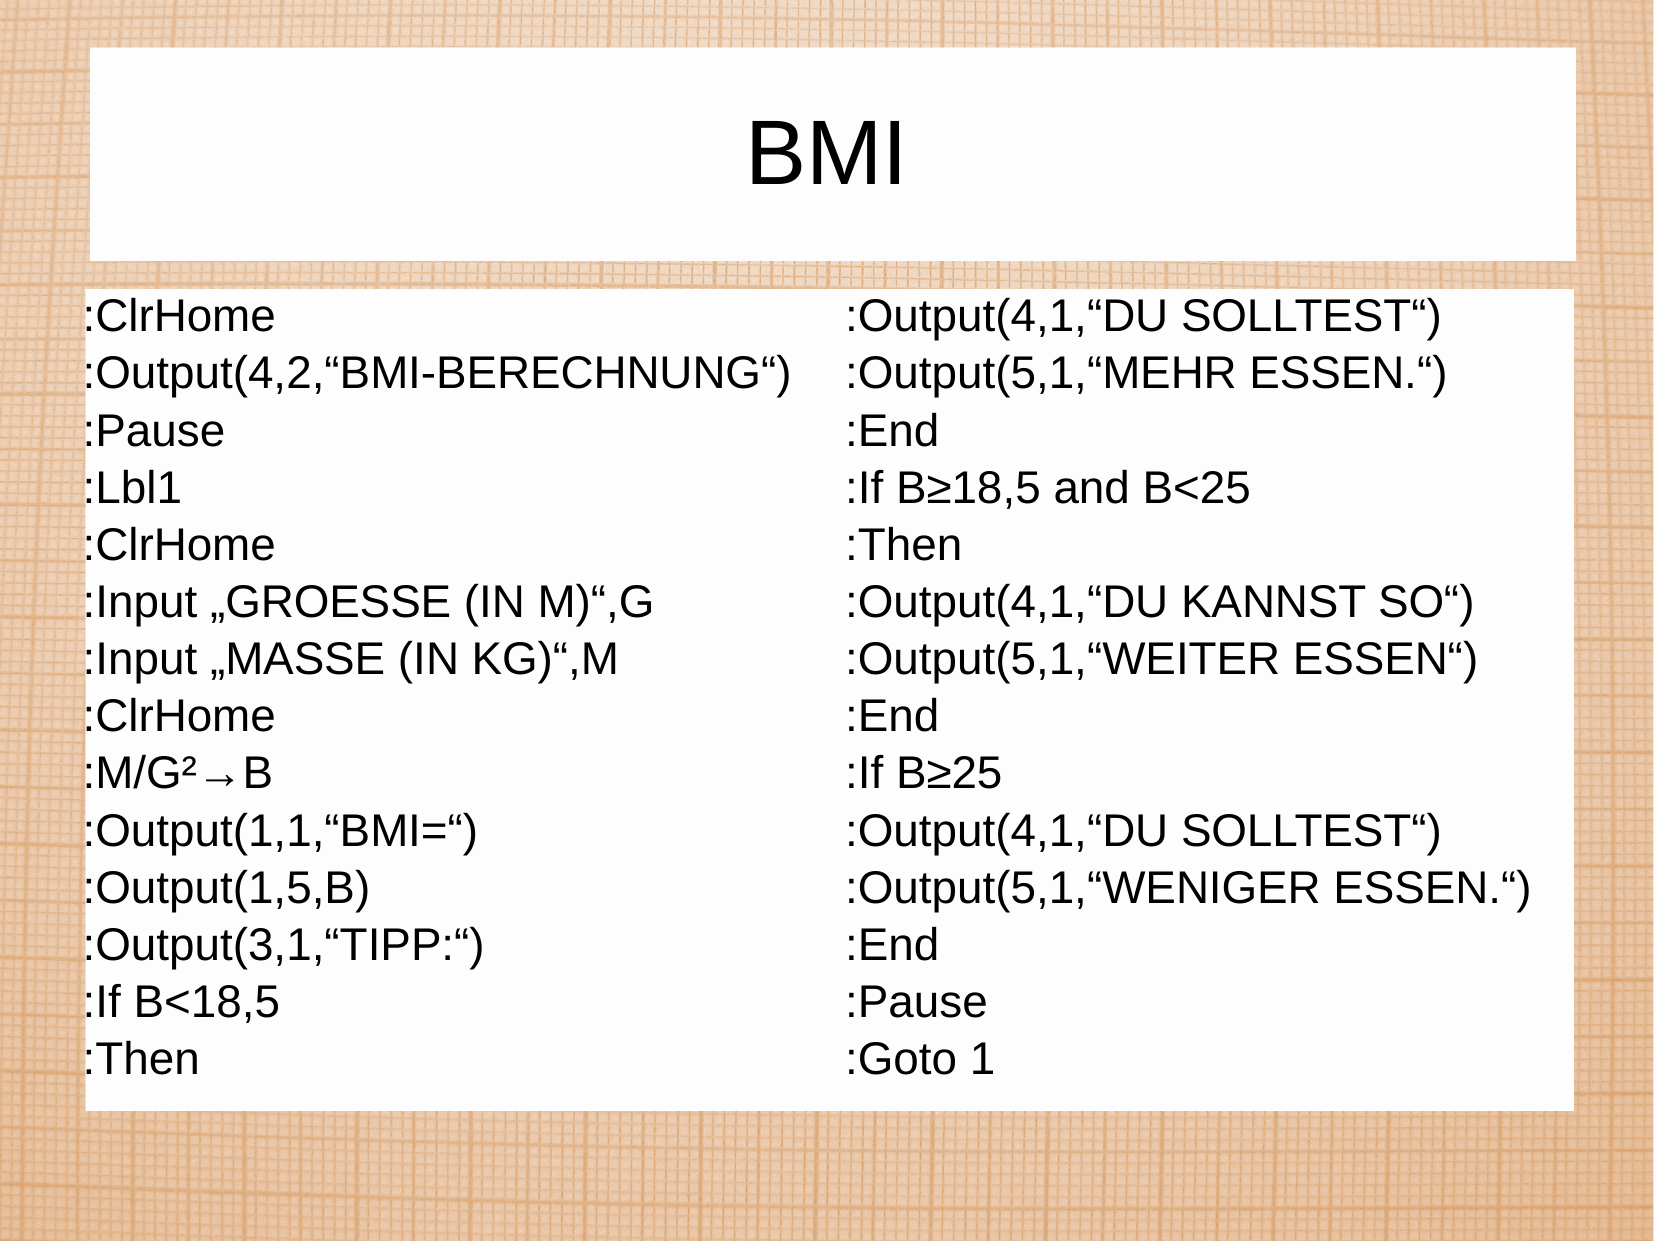

# BMI
:ClrHome
:Output(4,2,“BMI-BERECHNUNG“)
:Pause
:Lbl1
:ClrHome
:Input „GROESSE (IN M)“,G
:Input „MASSE (IN KG)“,M
:ClrHome
:M/G²→B
:Output(1,1,“BMI=“)
:Output(1,5,B)
:Output(3,1,“TIPP:“)
:If B<18,5
:Then
:Output(4,1,“DU SOLLTEST“)
:Output(5,1,“MEHR ESSEN.“)
:End
:If B≥18,5 and B<25
:Then
:Output(4,1,“DU KANNST SO“)
:Output(5,1,“WEITER ESSEN“)
:End
:If B≥25
:Output(4,1,“DU SOLLTEST“)
:Output(5,1,“WENIGER ESSEN.“)
:End
:Pause
:Goto 1